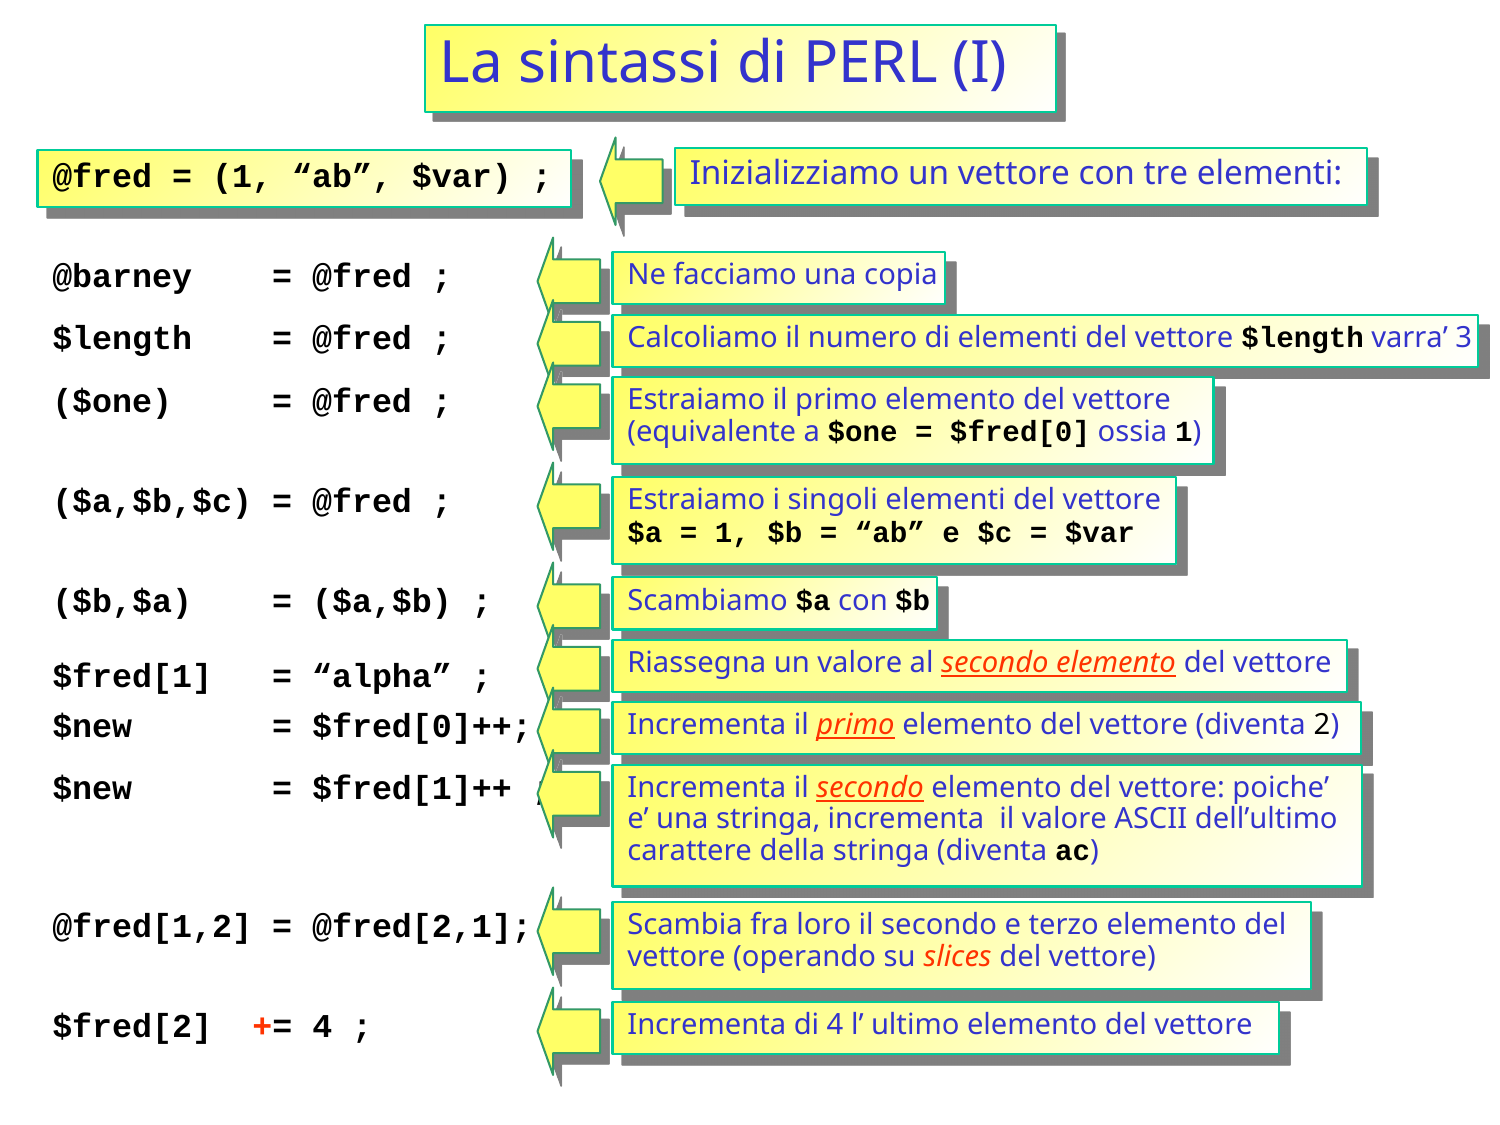

La sintassi di PERL (I)
Inizializziamo un vettore con tre elementi:
@fred = (1, “ab”, $var) ;
Ne facciamo una copia
@barney = @fred ;
Calcoliamo il numero di elementi del vettore $length varra’ 3
$length = @fred ;
Estraiamo il primo elemento del vettore
(equivalente a $one = $fred[0] ossia 1)
($one) = @fred ;
Estraiamo i singoli elementi del vettore
$a = 1, $b = “ab” e $c = $var
($a,$b,$c) = @fred ;
Scambiamo $a con $b
($b,$a) = ($a,$b) ;
Riassegna un valore al secondo elemento del vettore
$fred[1] = “alpha” ;
Incrementa il primo elemento del vettore (diventa 2)
$new = $fred[0]++;
Incrementa il secondo elemento del vettore: poiche’
e’ una stringa, incrementa il valore ASCII dell’ultimo
carattere della stringa (diventa ac)
$new = $fred[1]++ ;
Scambia fra loro il secondo e terzo elemento del
vettore (operando su slices del vettore)
@fred[1,2] = @fred[2,1];
Incrementa di 4 l’ ultimo elemento del vettore
$fred[2] += 4 ;